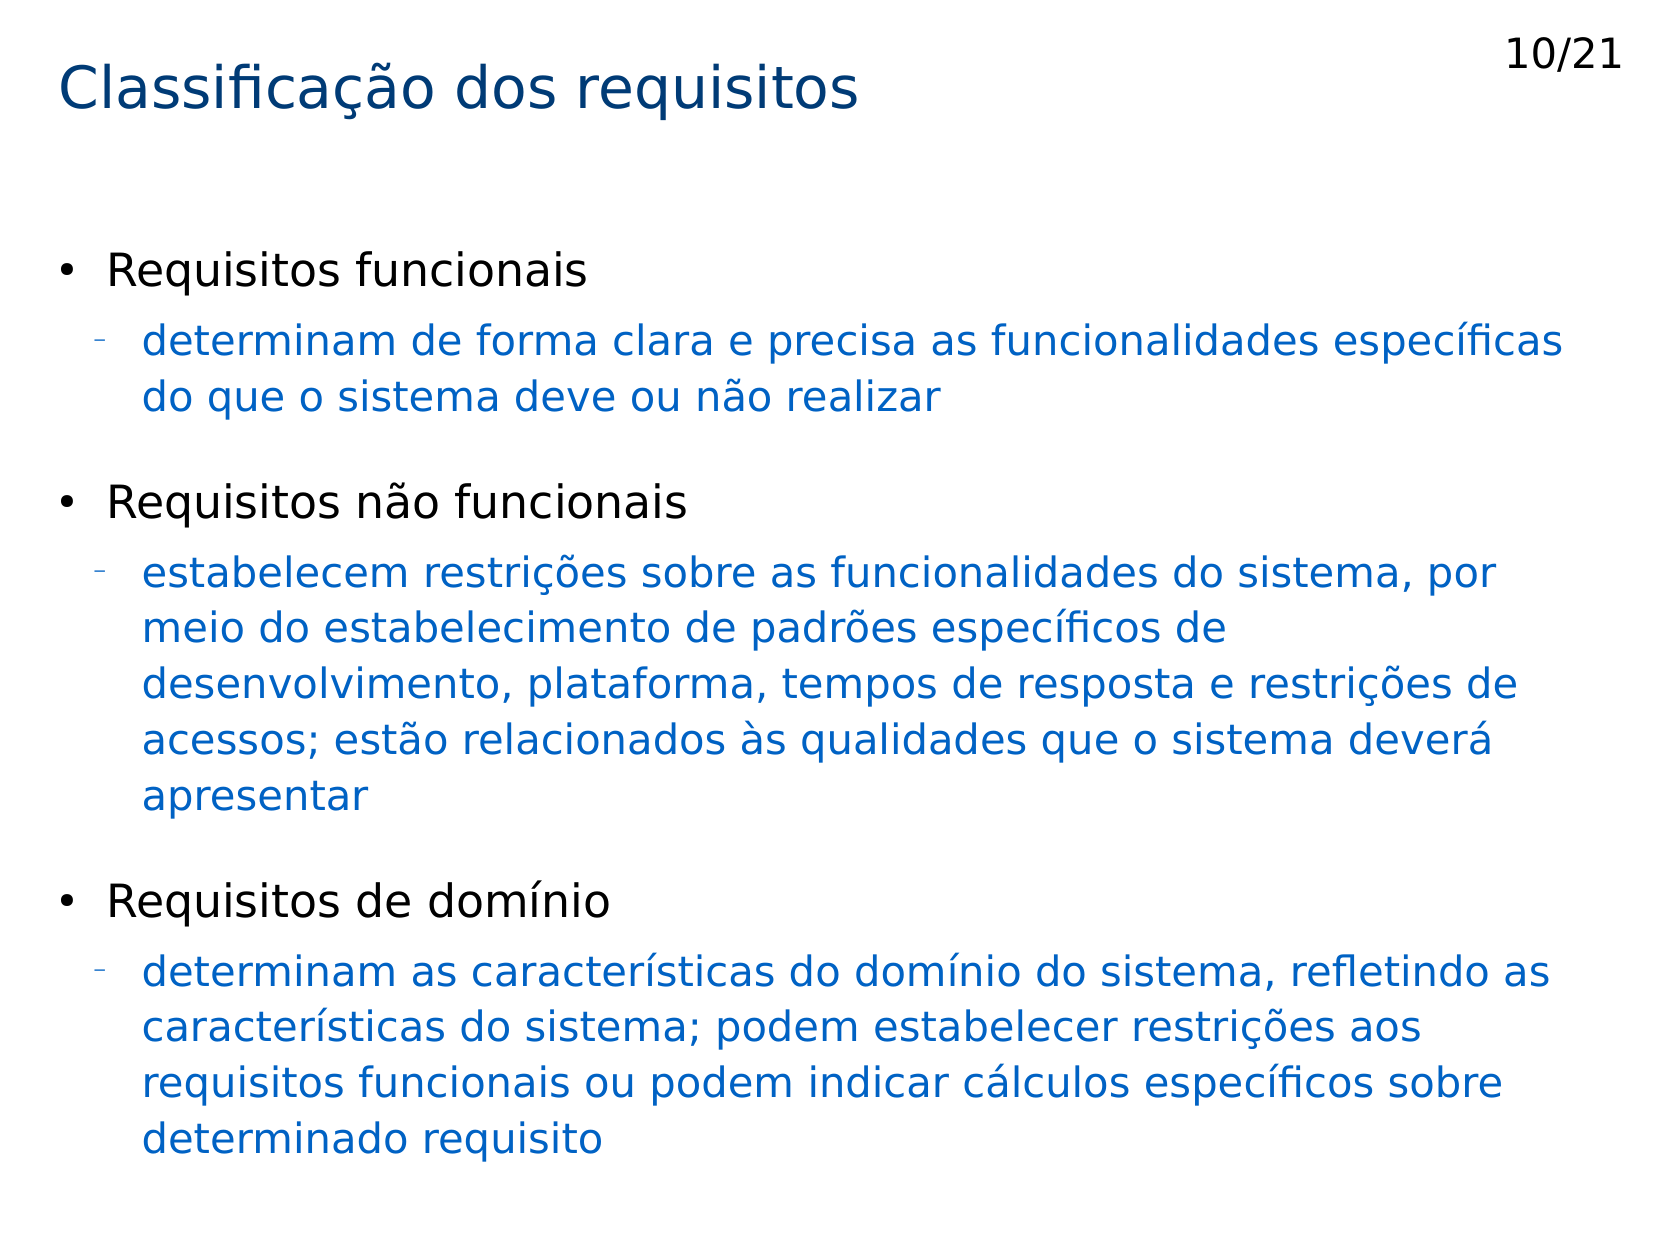

# Classificação dos requisitos
10
Requisitos funcionais
determinam de forma clara e precisa as funcionalidades específicas do que o sistema deve ou não realizar
Requisitos não funcionais
estabelecem restrições sobre as funcionalidades do sistema, por meio do estabelecimento de padrões específicos de desenvolvimento, plataforma, tempos de resposta e restrições de acessos; estão relacionados às qualidades que o sistema deverá apresentar
Requisitos de domínio
determinam as características do domínio do sistema, refletindo as características do sistema; podem estabelecer restrições aos requisitos funcionais ou podem indicar cálculos específicos sobre determinado requisito